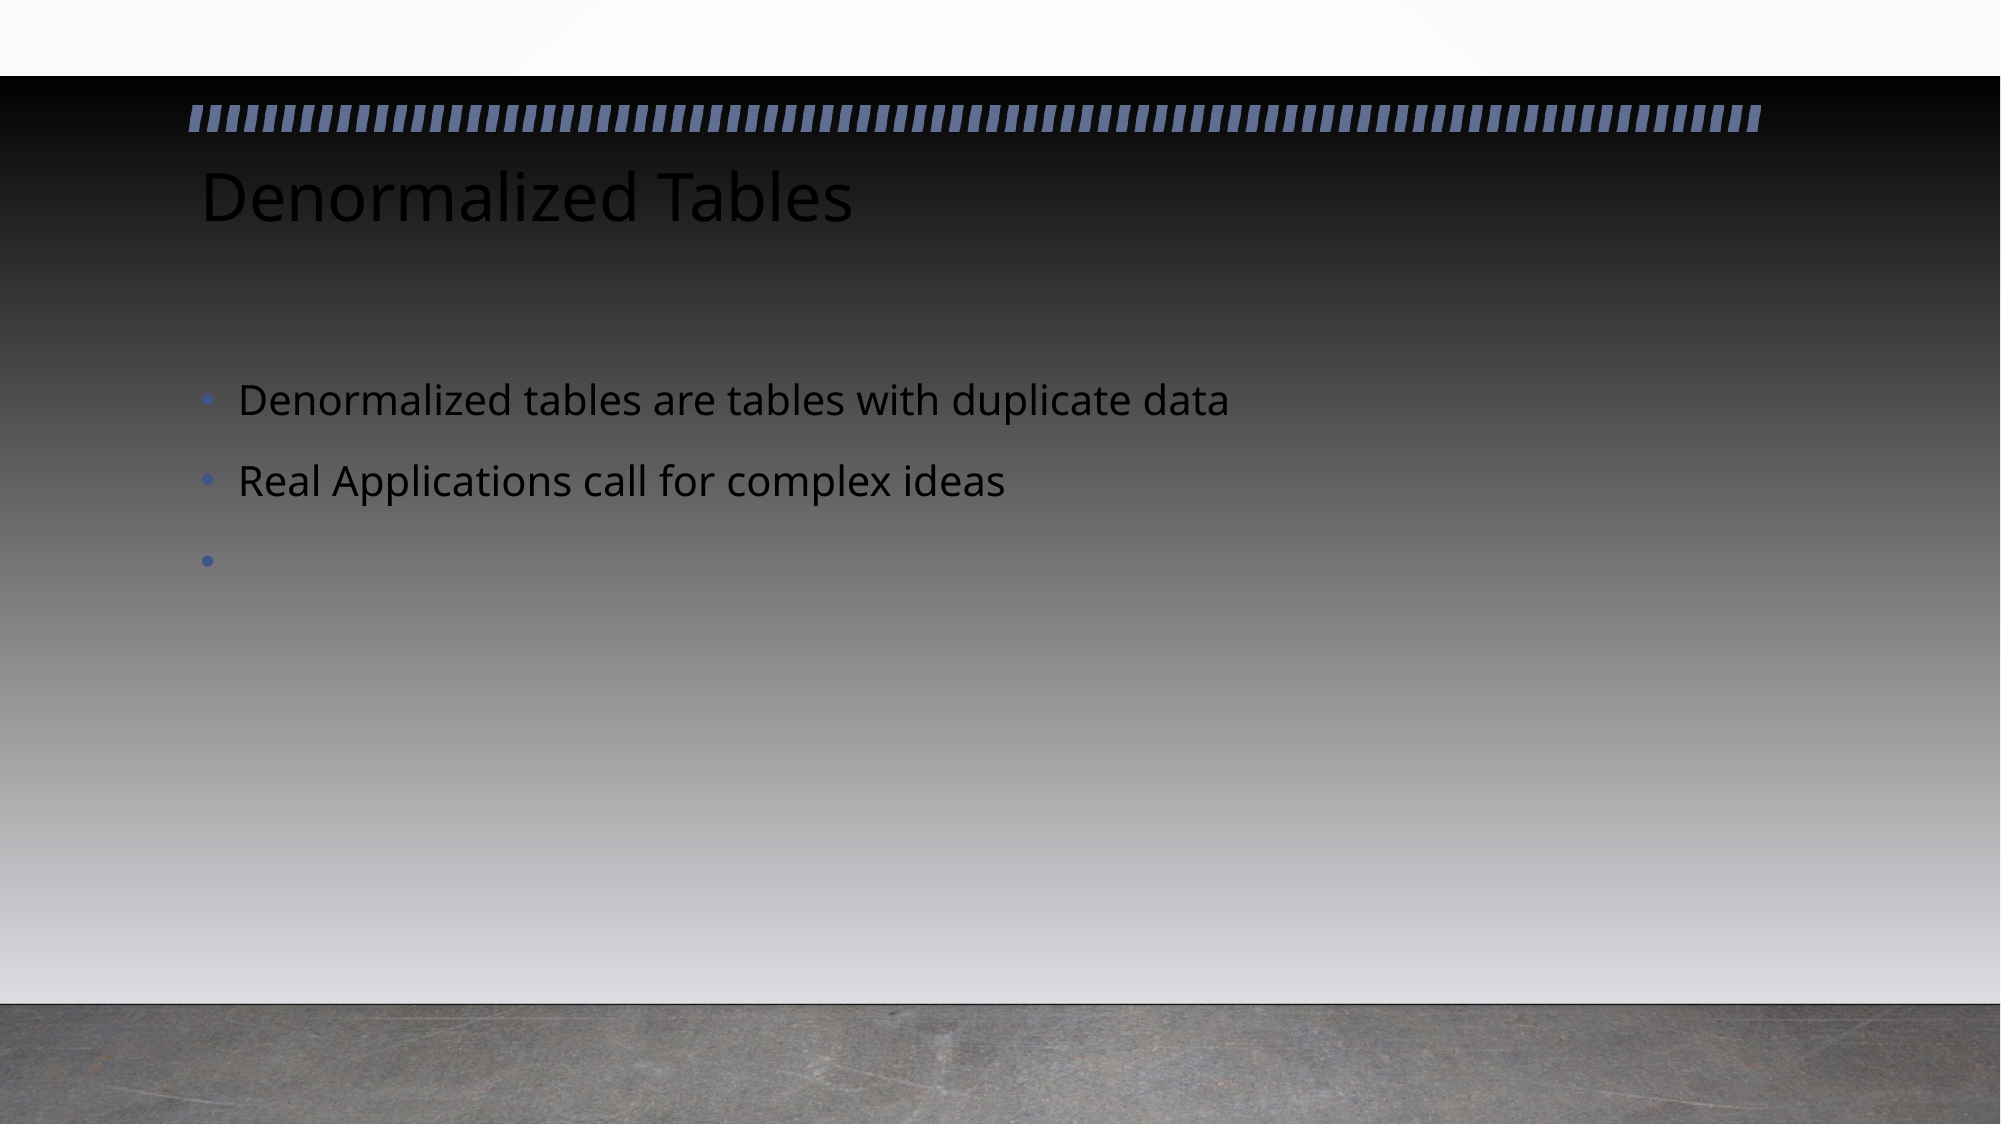

# Denormalized Tables
Denormalized tables are tables with duplicate data
Real Applications call for complex ideas